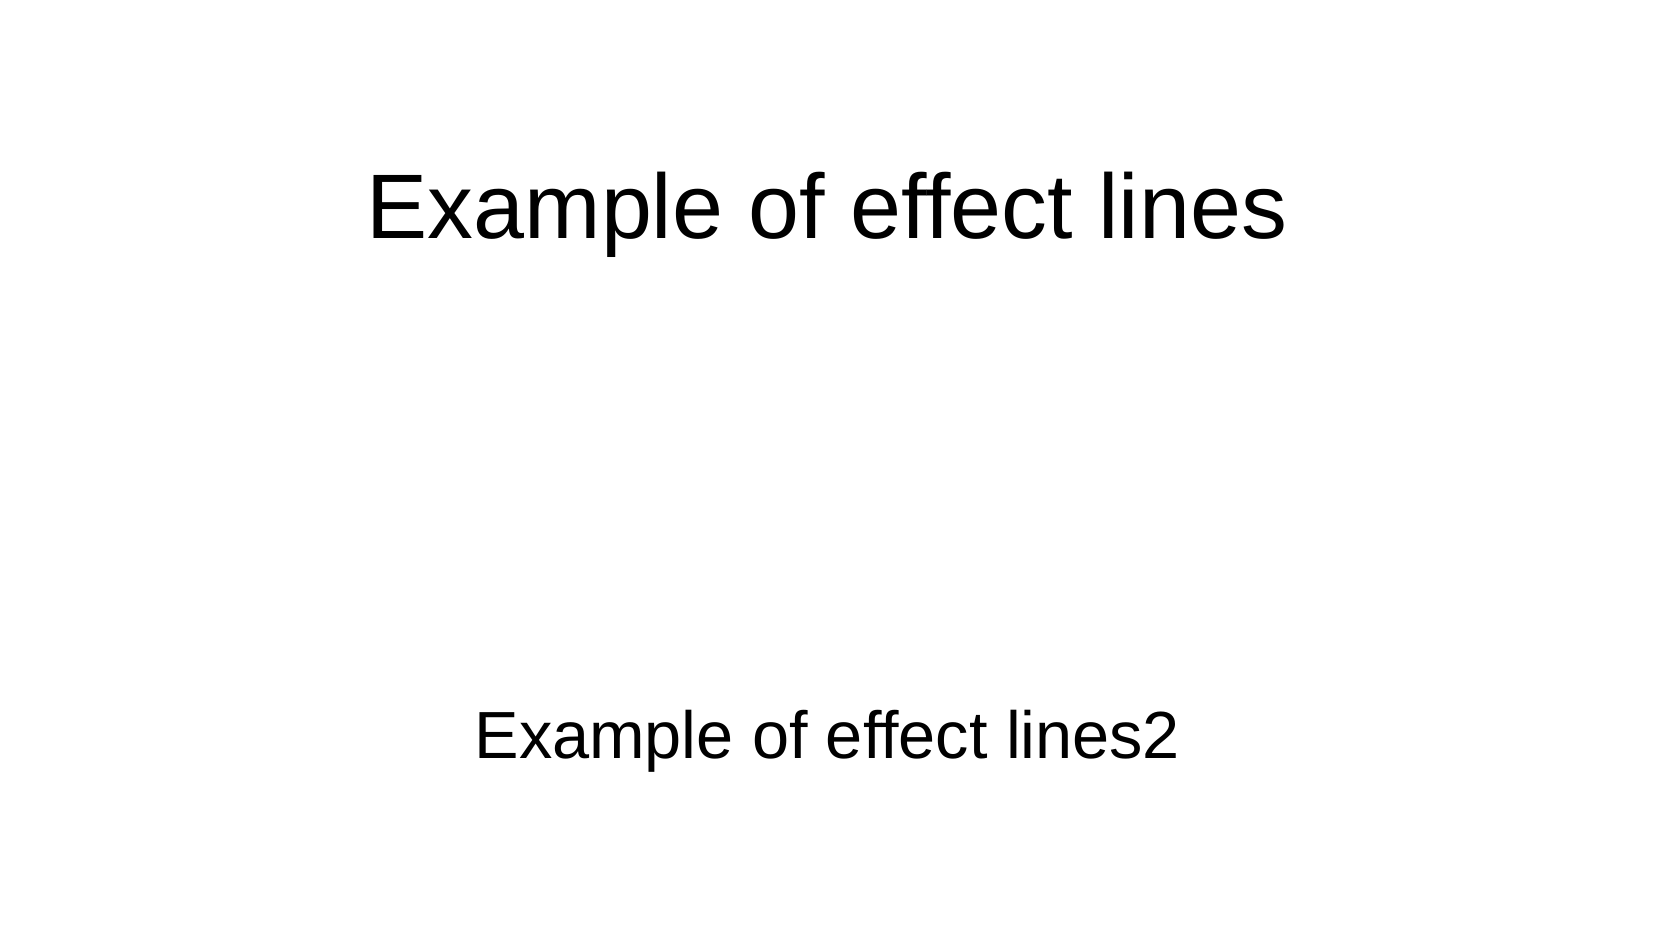

# Example of effect lines
Example of effect lines2